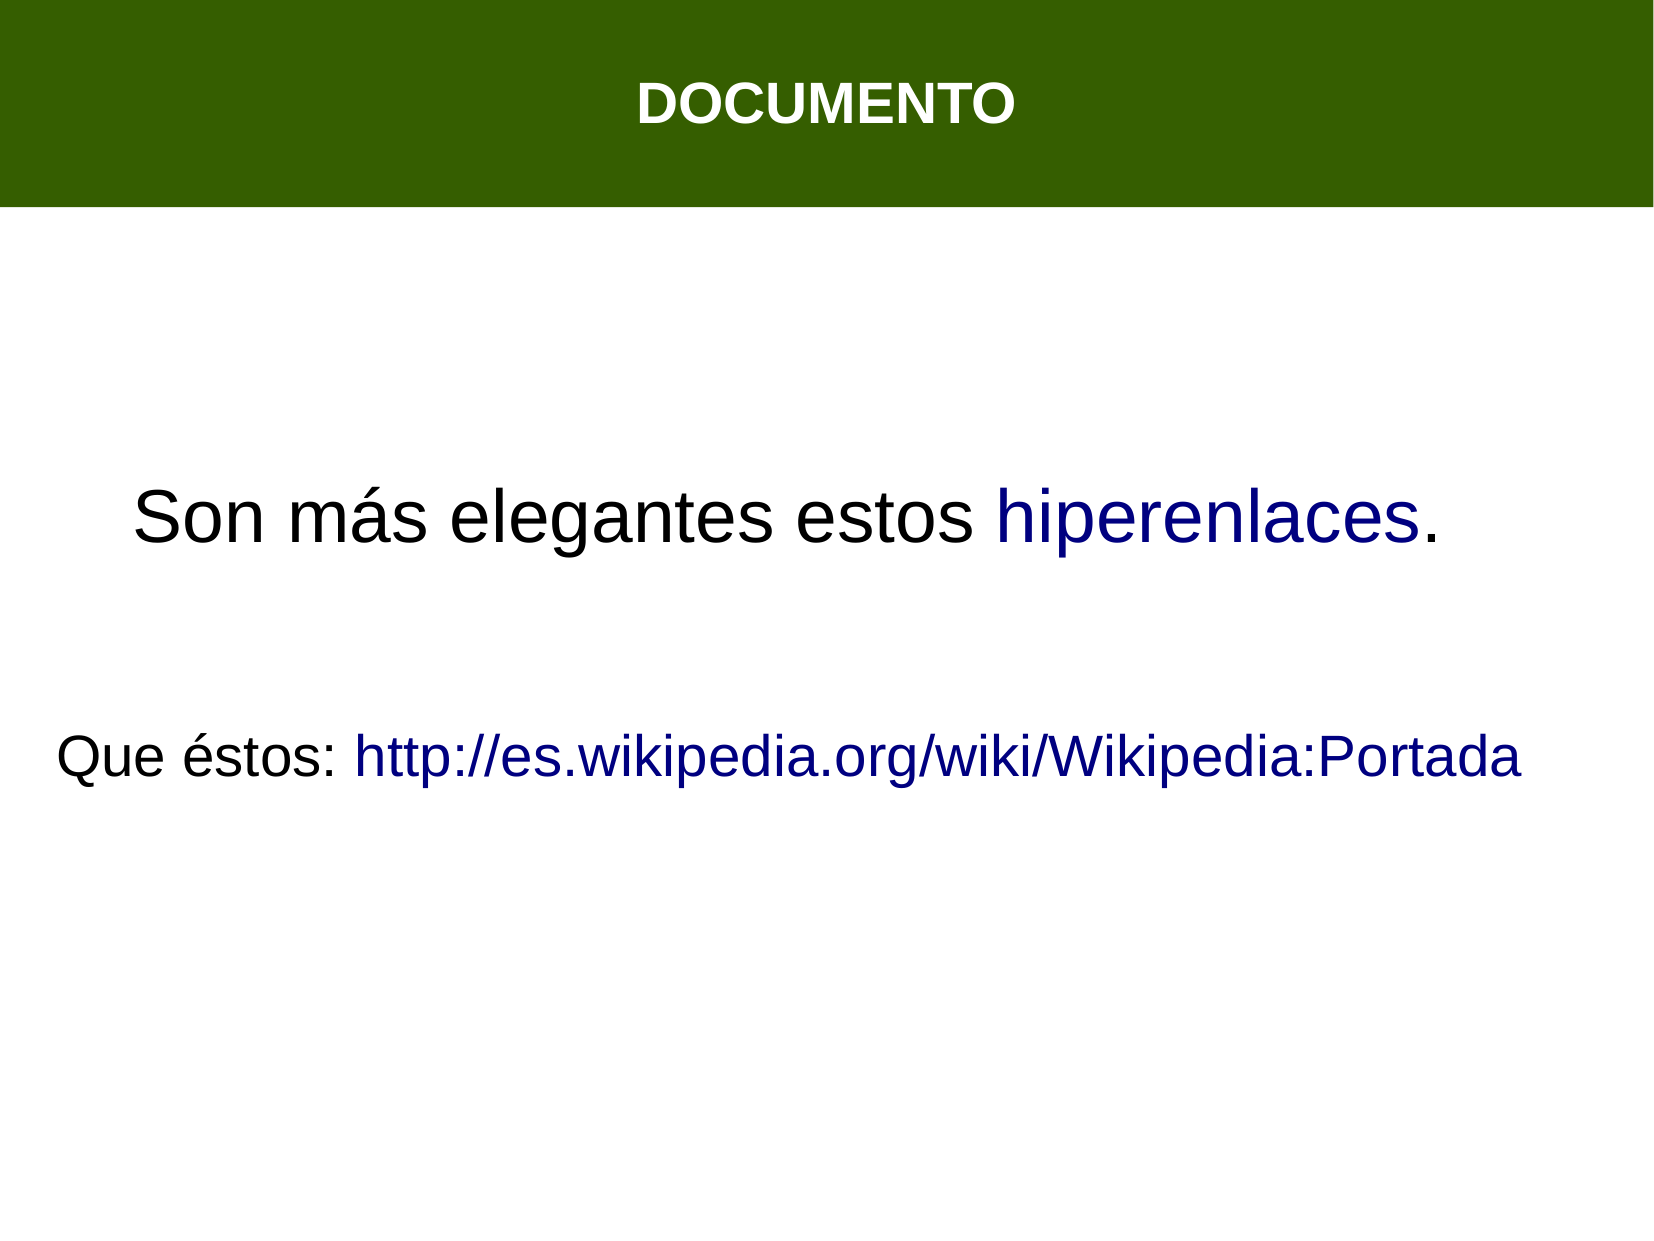

# DOCUMENTO
Son más elegantes estos hiperenlaces.
Que éstos: http://es.wikipedia.org/wiki/Wikipedia:Portada